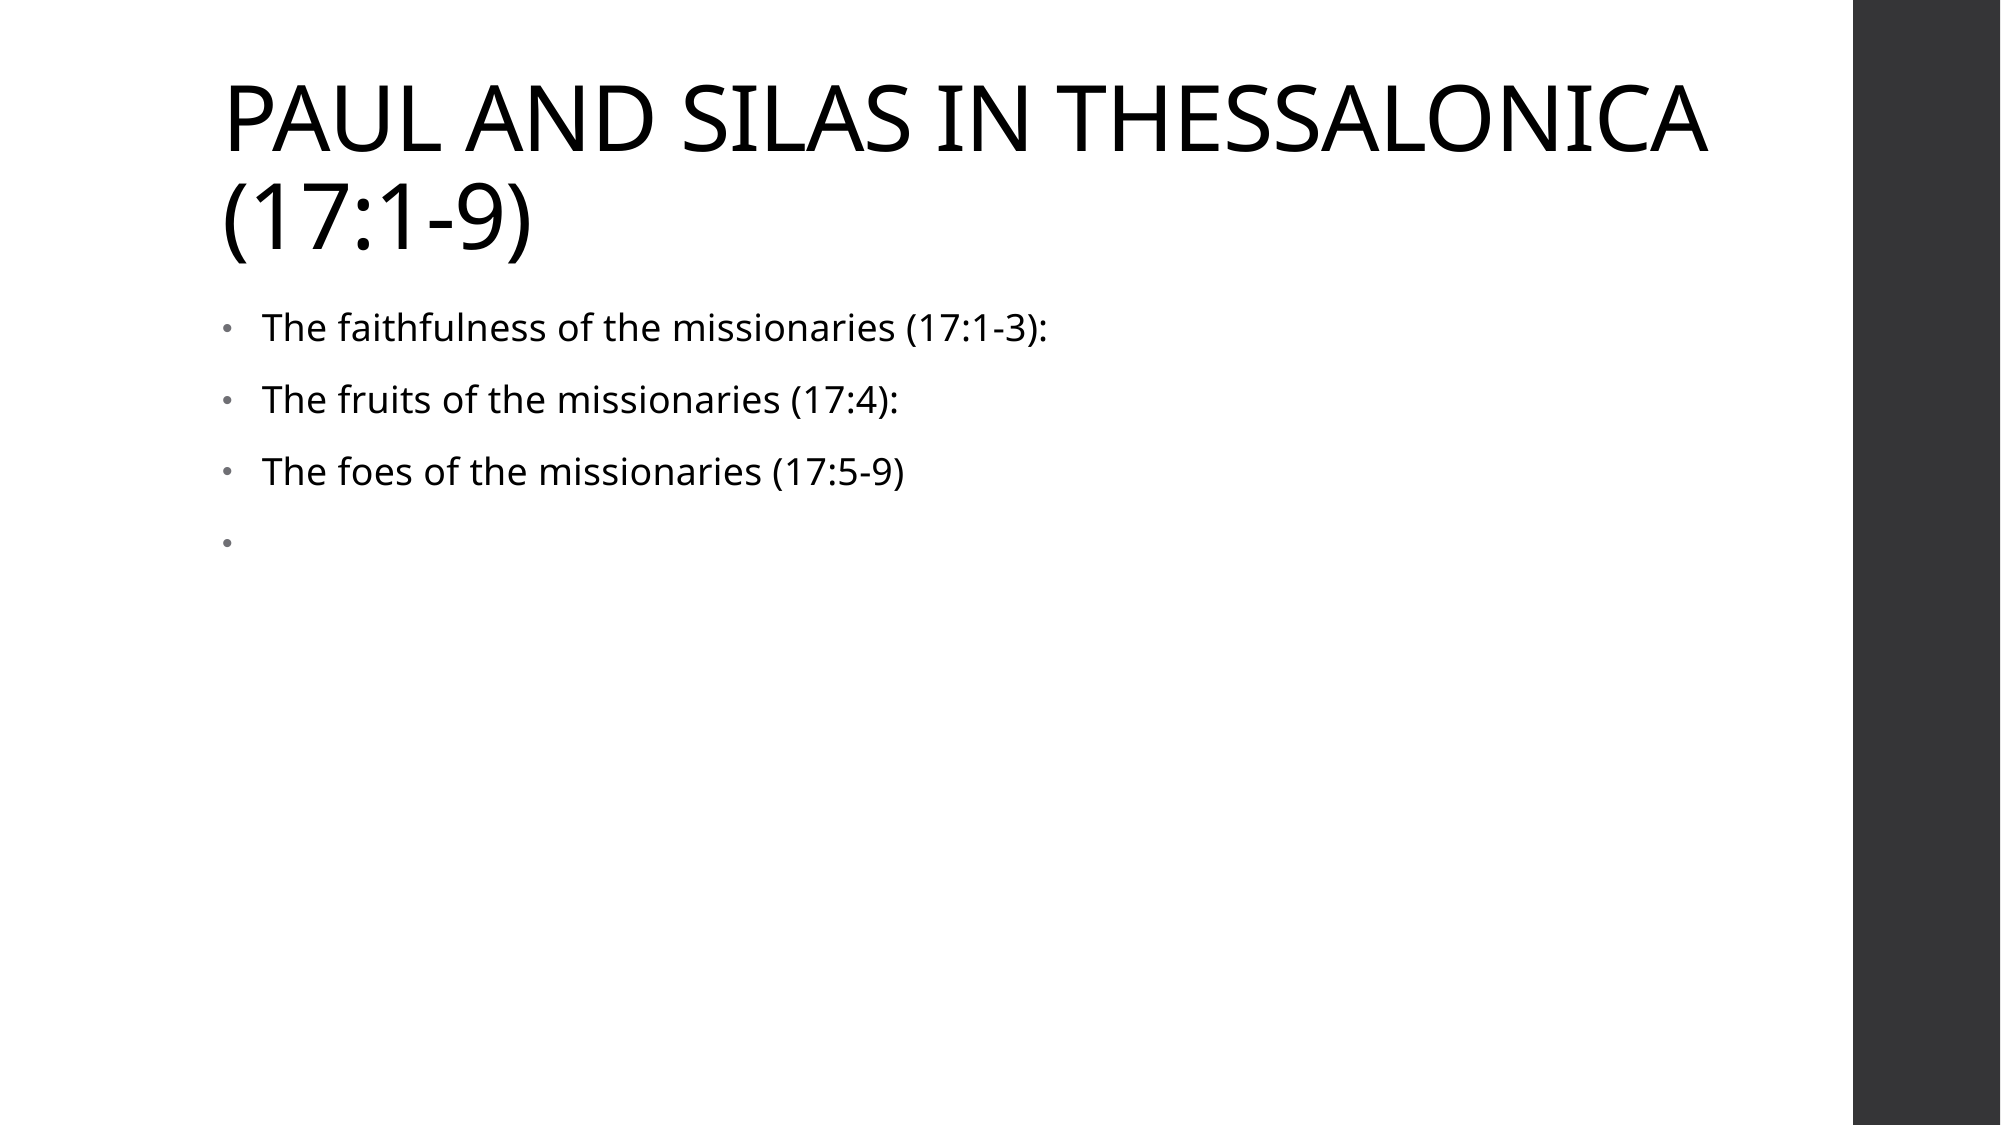

# PAUL AND SILAS IN THESSALONICA (17:1-9)
 The faithfulness of the missionaries (17:1-3):
 The fruits of the missionaries (17:4):
 The foes of the missionaries (17:5-9)